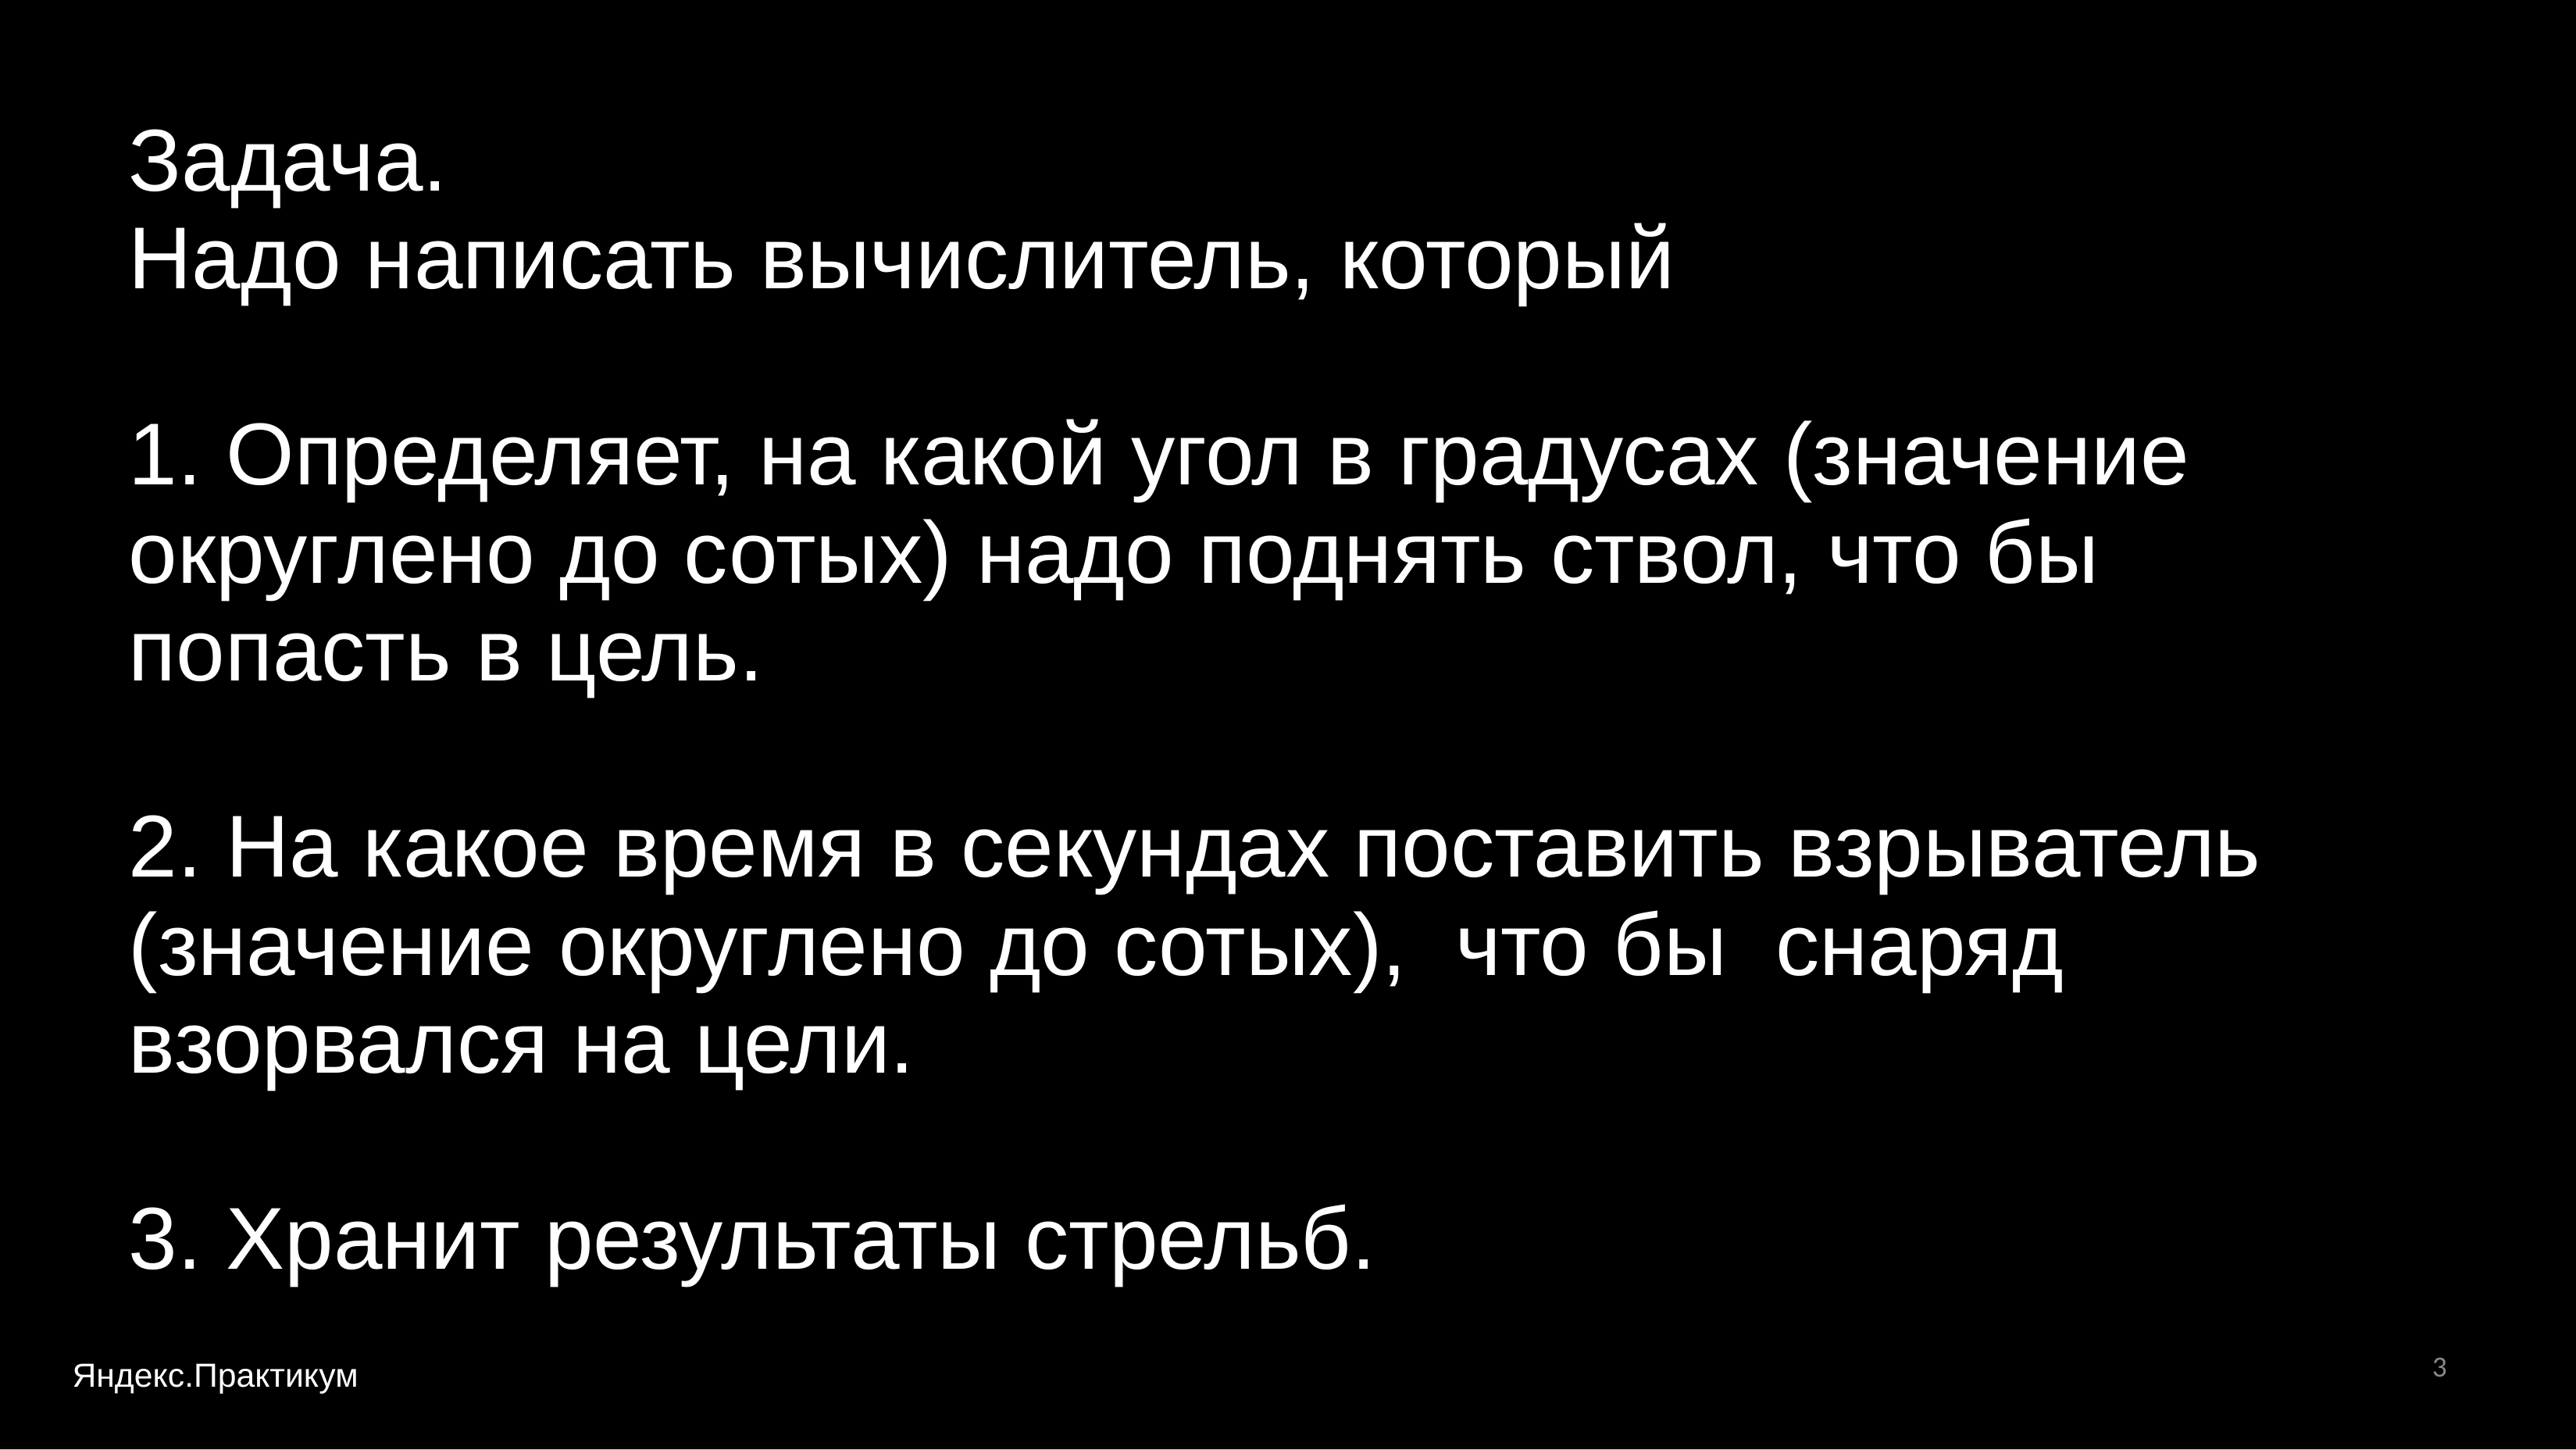

# n
Задача.
Надо написать вычислитель, который
1. Определяет, на какой угол в градусах (значение округлено до сотых) надо поднять ствол, что бы попасть в цель.
2. На какое время в секундах поставить взрыватель (значение округлено до сотых), что бы снаряд взорвался на цели.
3. Хранит результаты стрельб.
Яндекс.Практикум